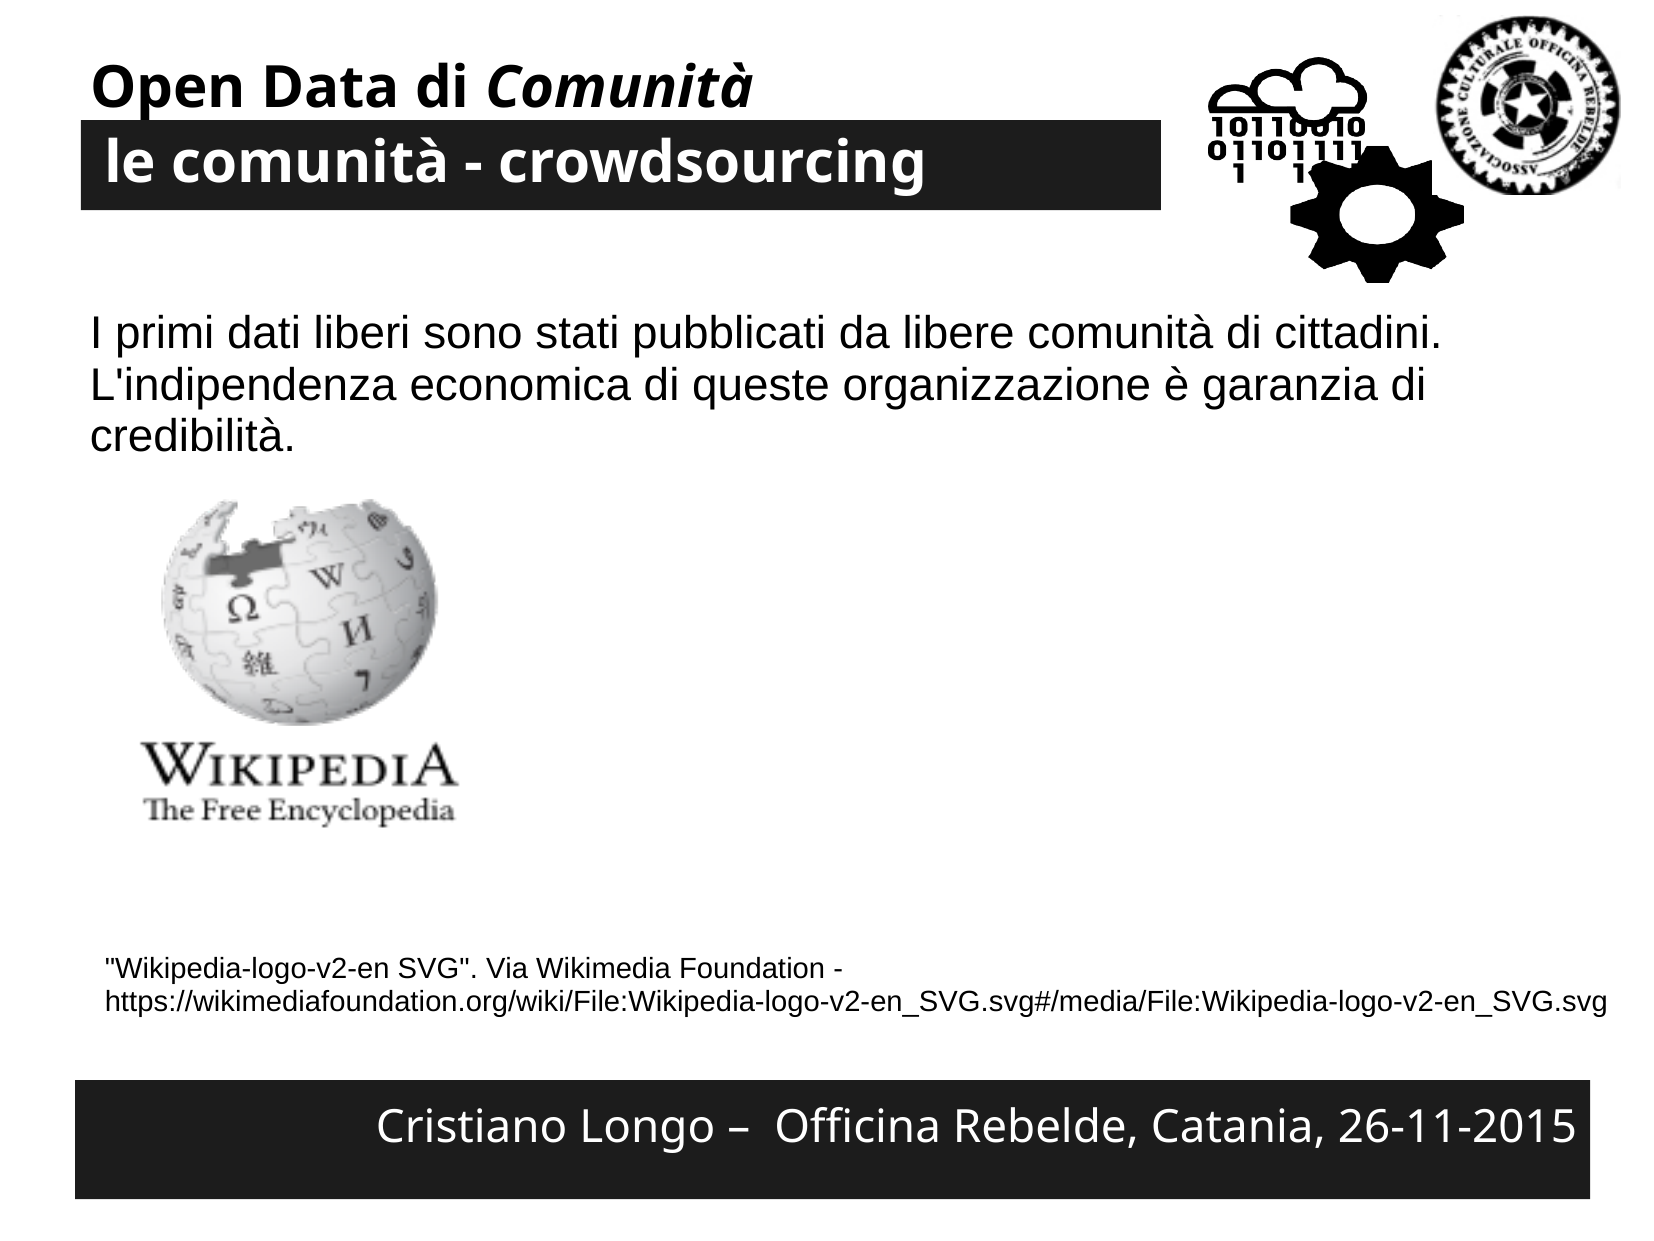

# Open Data di Comunità
 le comunità - crowdsourcing
I primi dati liberi sono stati pubblicati da libere comunità di cittadini.
L'indipendenza economica di queste organizzazione è garanzia di credibilità.
"Wikipedia-logo-v2-en SVG". Via Wikimedia Foundation -
https://wikimediafoundation.org/wiki/File:Wikipedia-logo-v2-en_SVG.svg#/media/File:Wikipedia-logo-v2-en_SVG.svg
 Cristiano Longo – Officina Rebelde, Catania, 26-11-2015